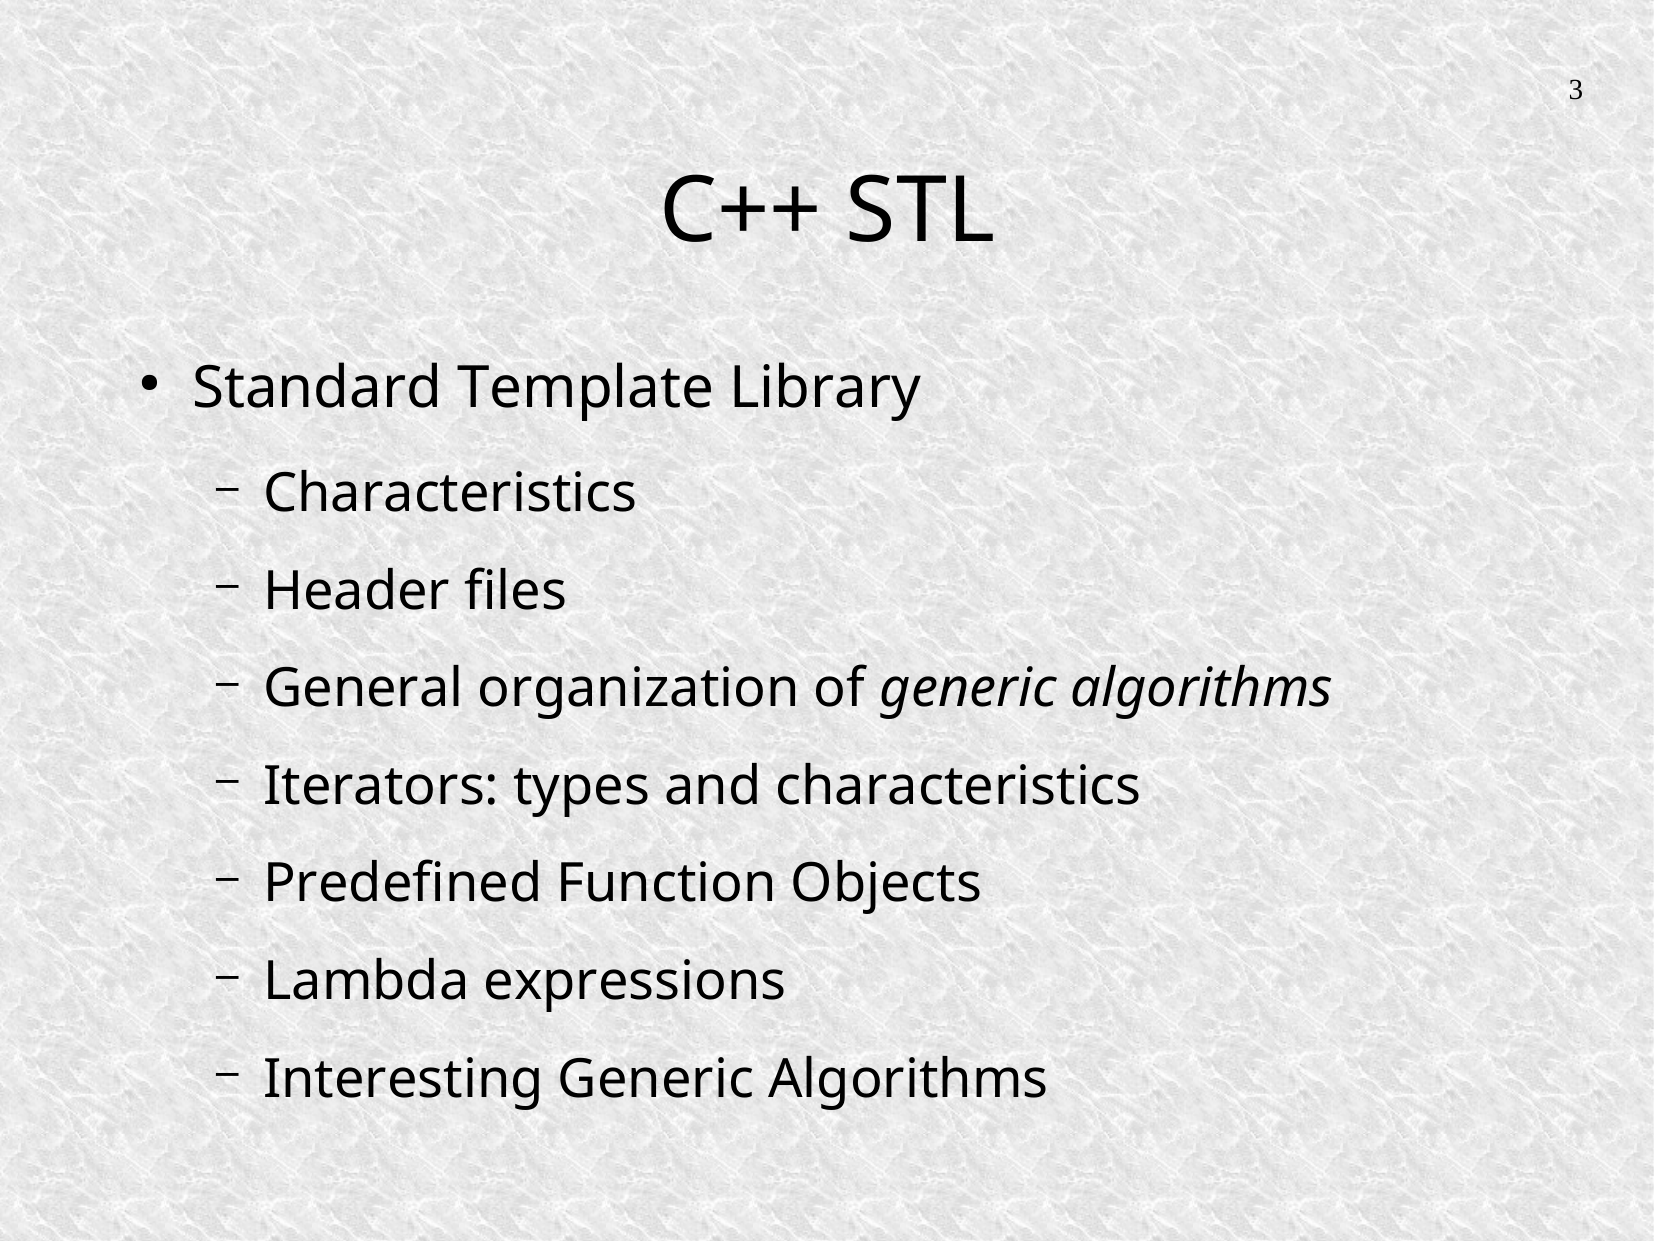

3
# C++ STL
Standard Template Library
Characteristics
Header files
General organization of generic algorithms
Iterators: types and characteristics
Predefined Function Objects
Lambda expressions
Interesting Generic Algorithms